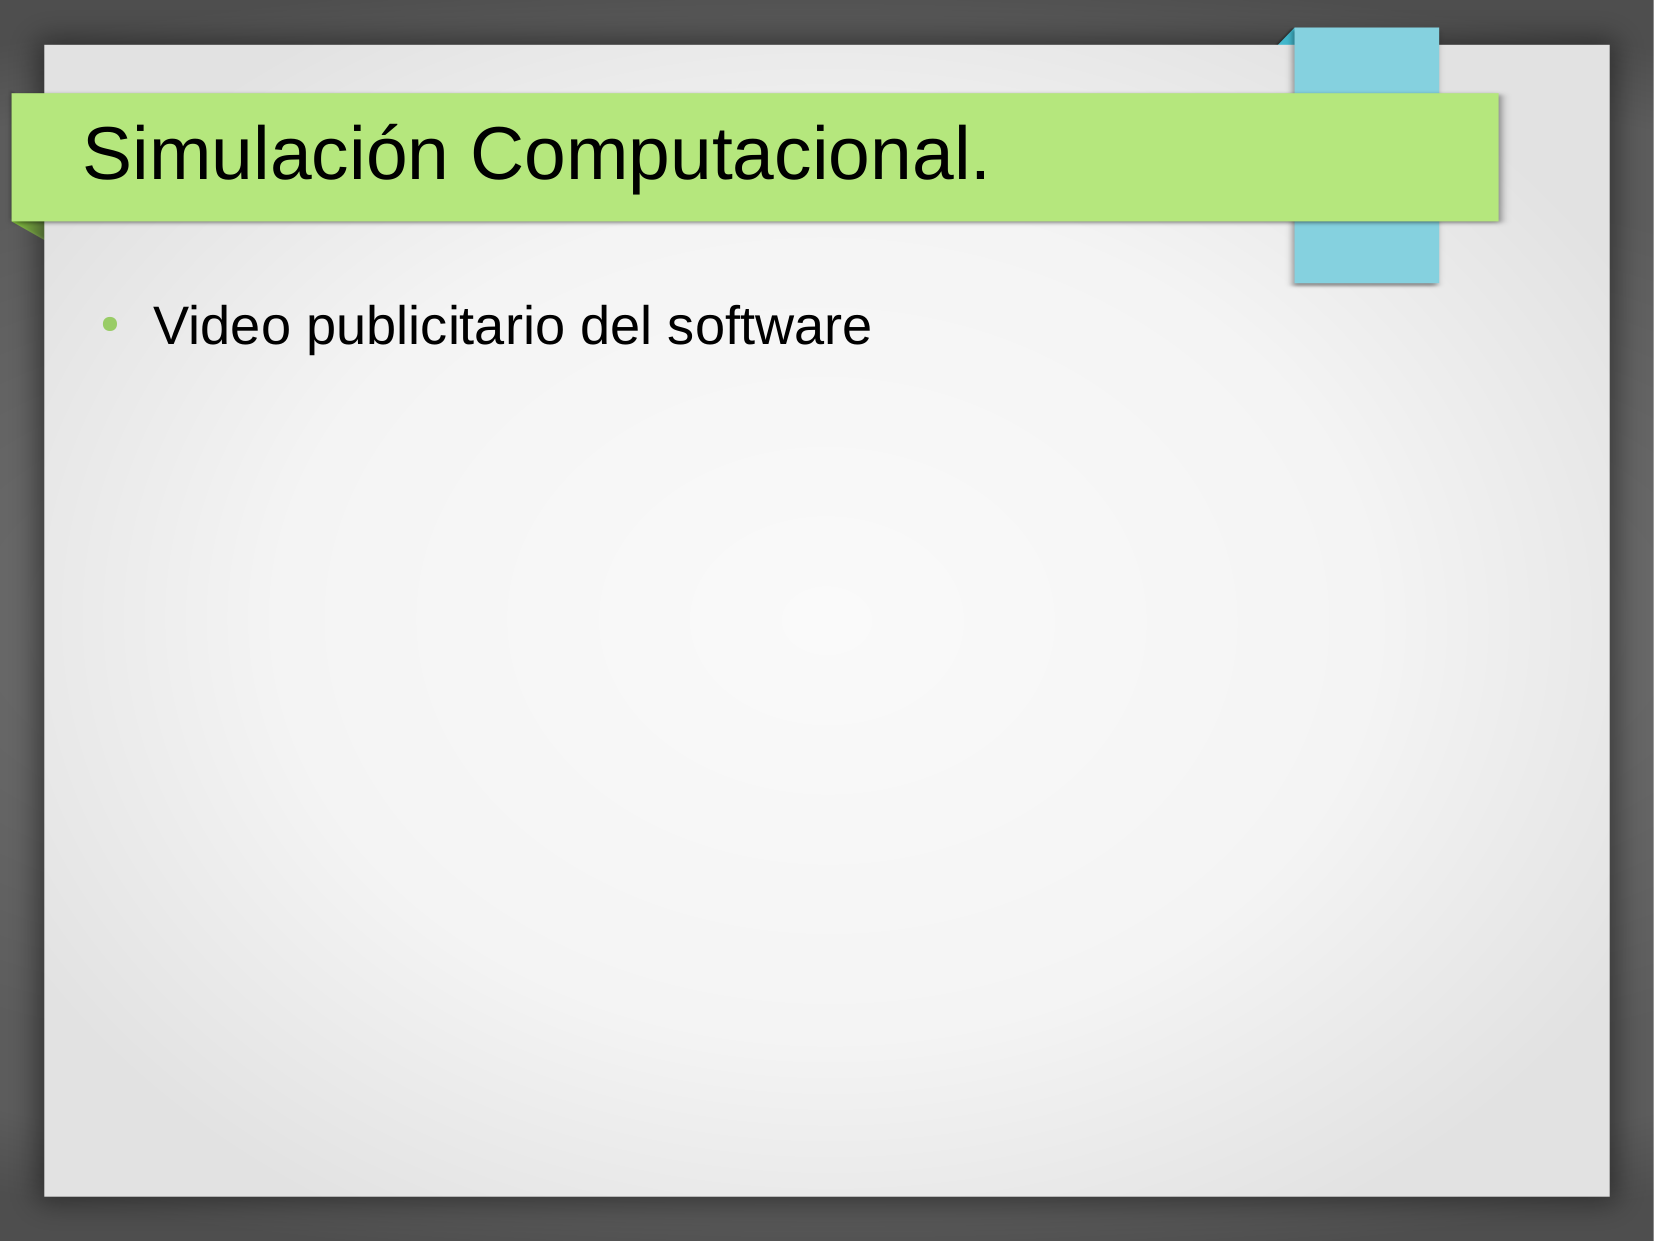

# Simulación Computacional.
Video publicitario del software